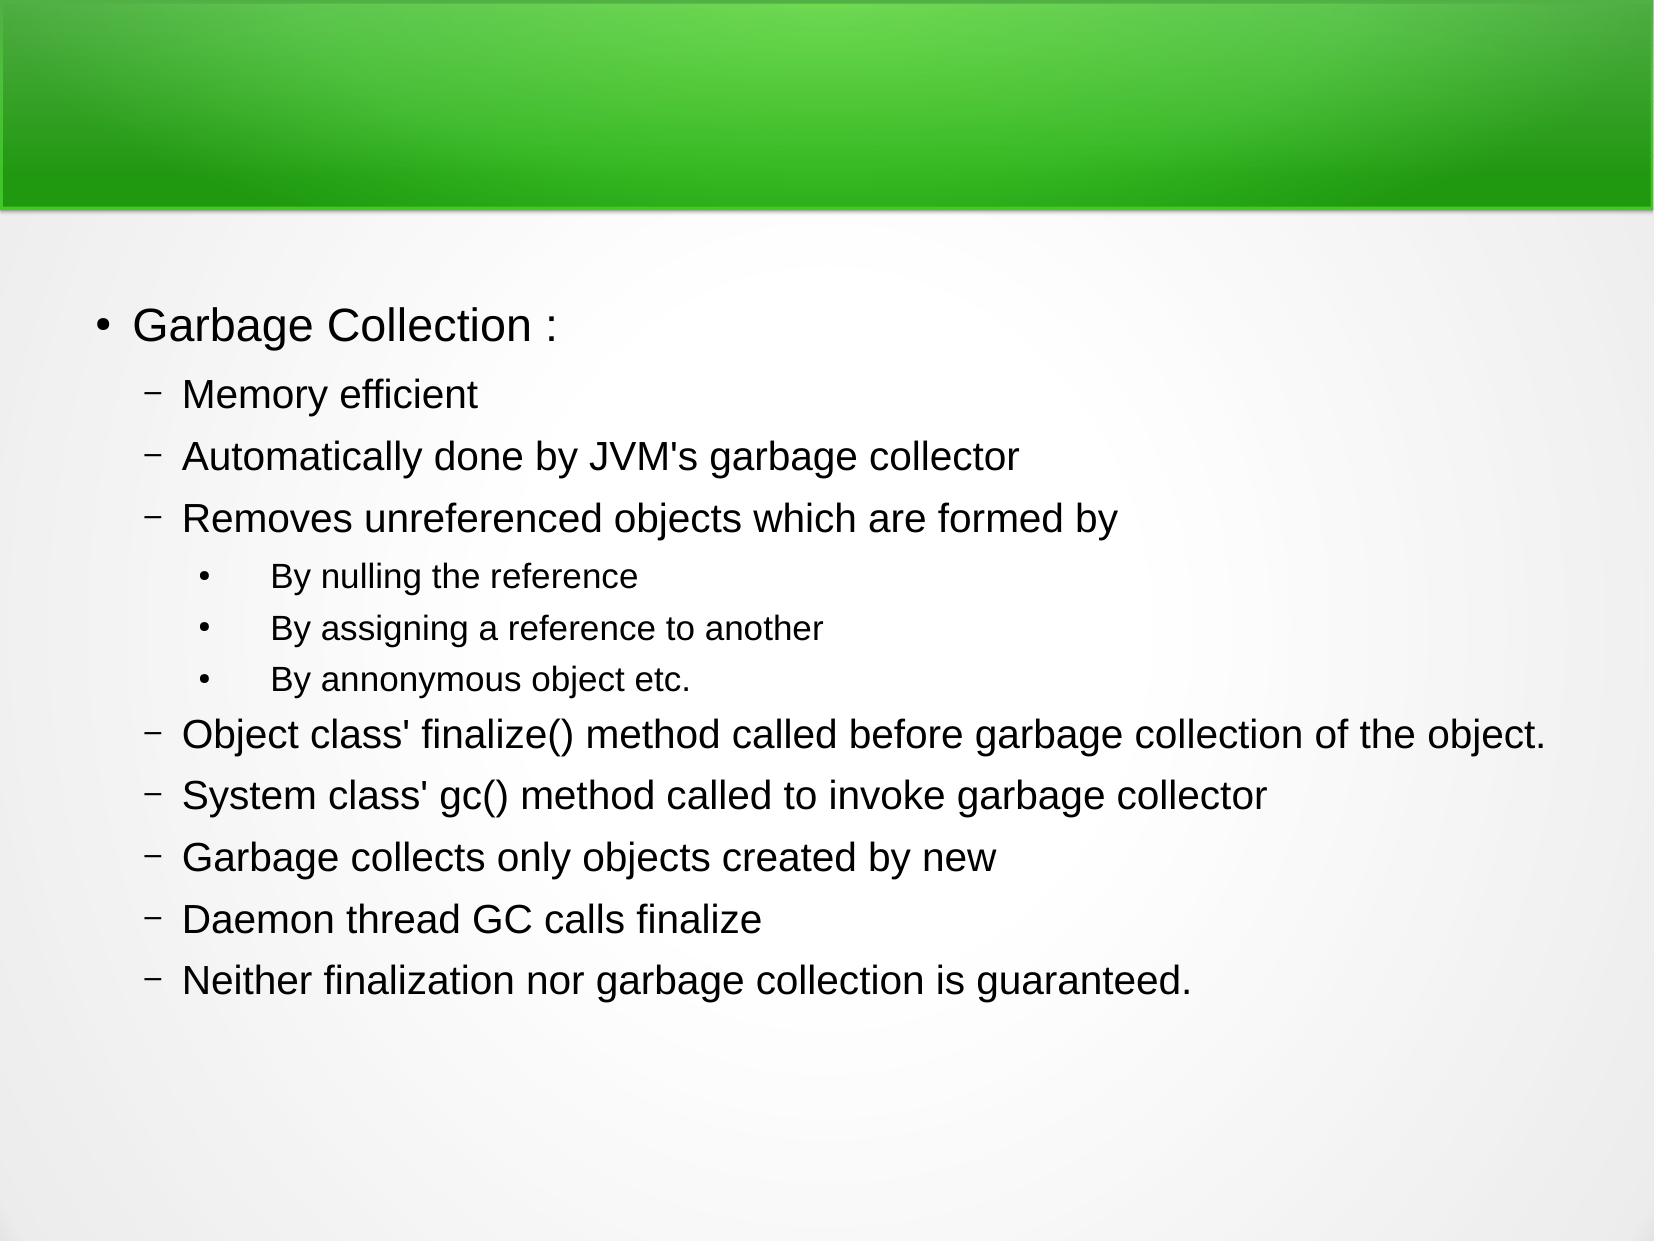

#
Garbage Collection :
Memory efficient
Automatically done by JVM's garbage collector
Removes unreferenced objects which are formed by
 By nulling the reference
 By assigning a reference to another
 By annonymous object etc.
Object class' finalize() method called before garbage collection of the object.
System class' gc() method called to invoke garbage collector
Garbage collects only objects created by new
Daemon thread GC calls finalize
Neither finalization nor garbage collection is guaranteed.